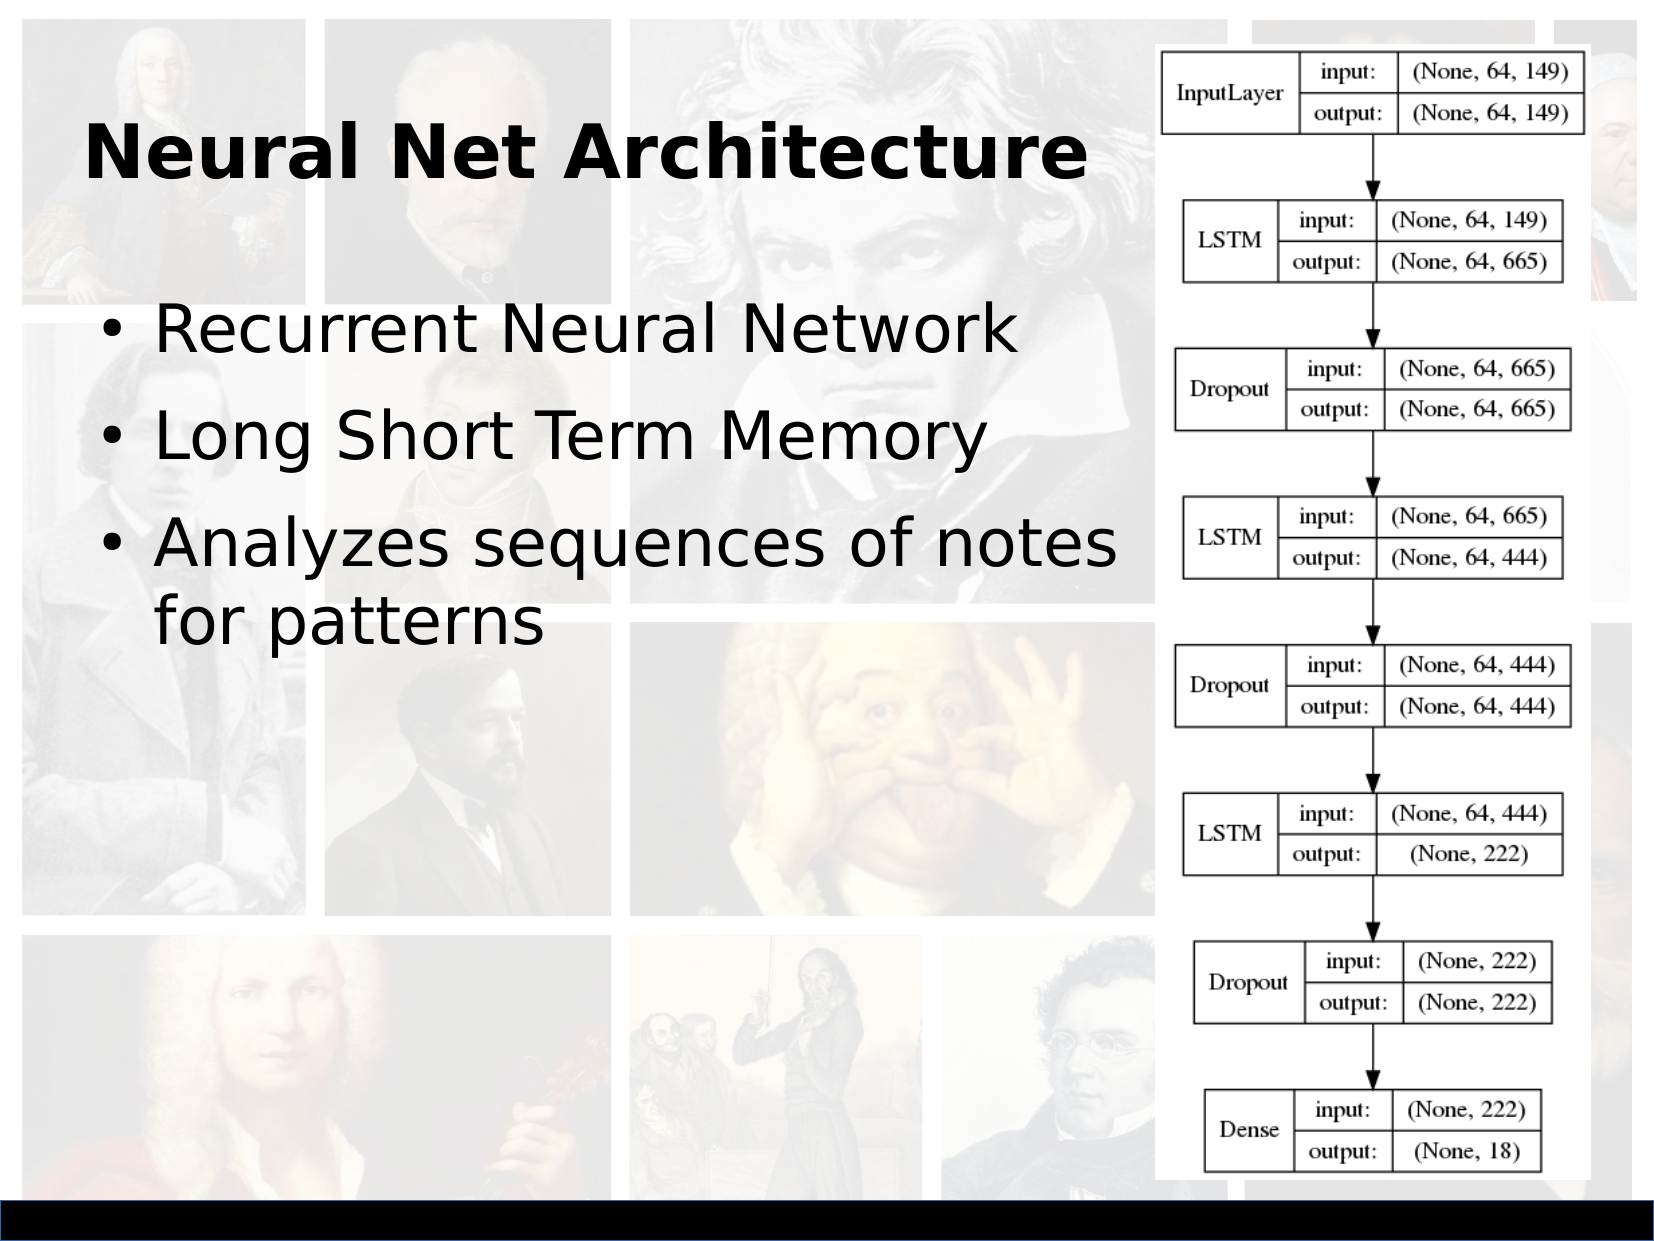

# Neural Net Architecture
Recurrent Neural Network
Long Short Term Memory
Analyzes sequences of notes for patterns